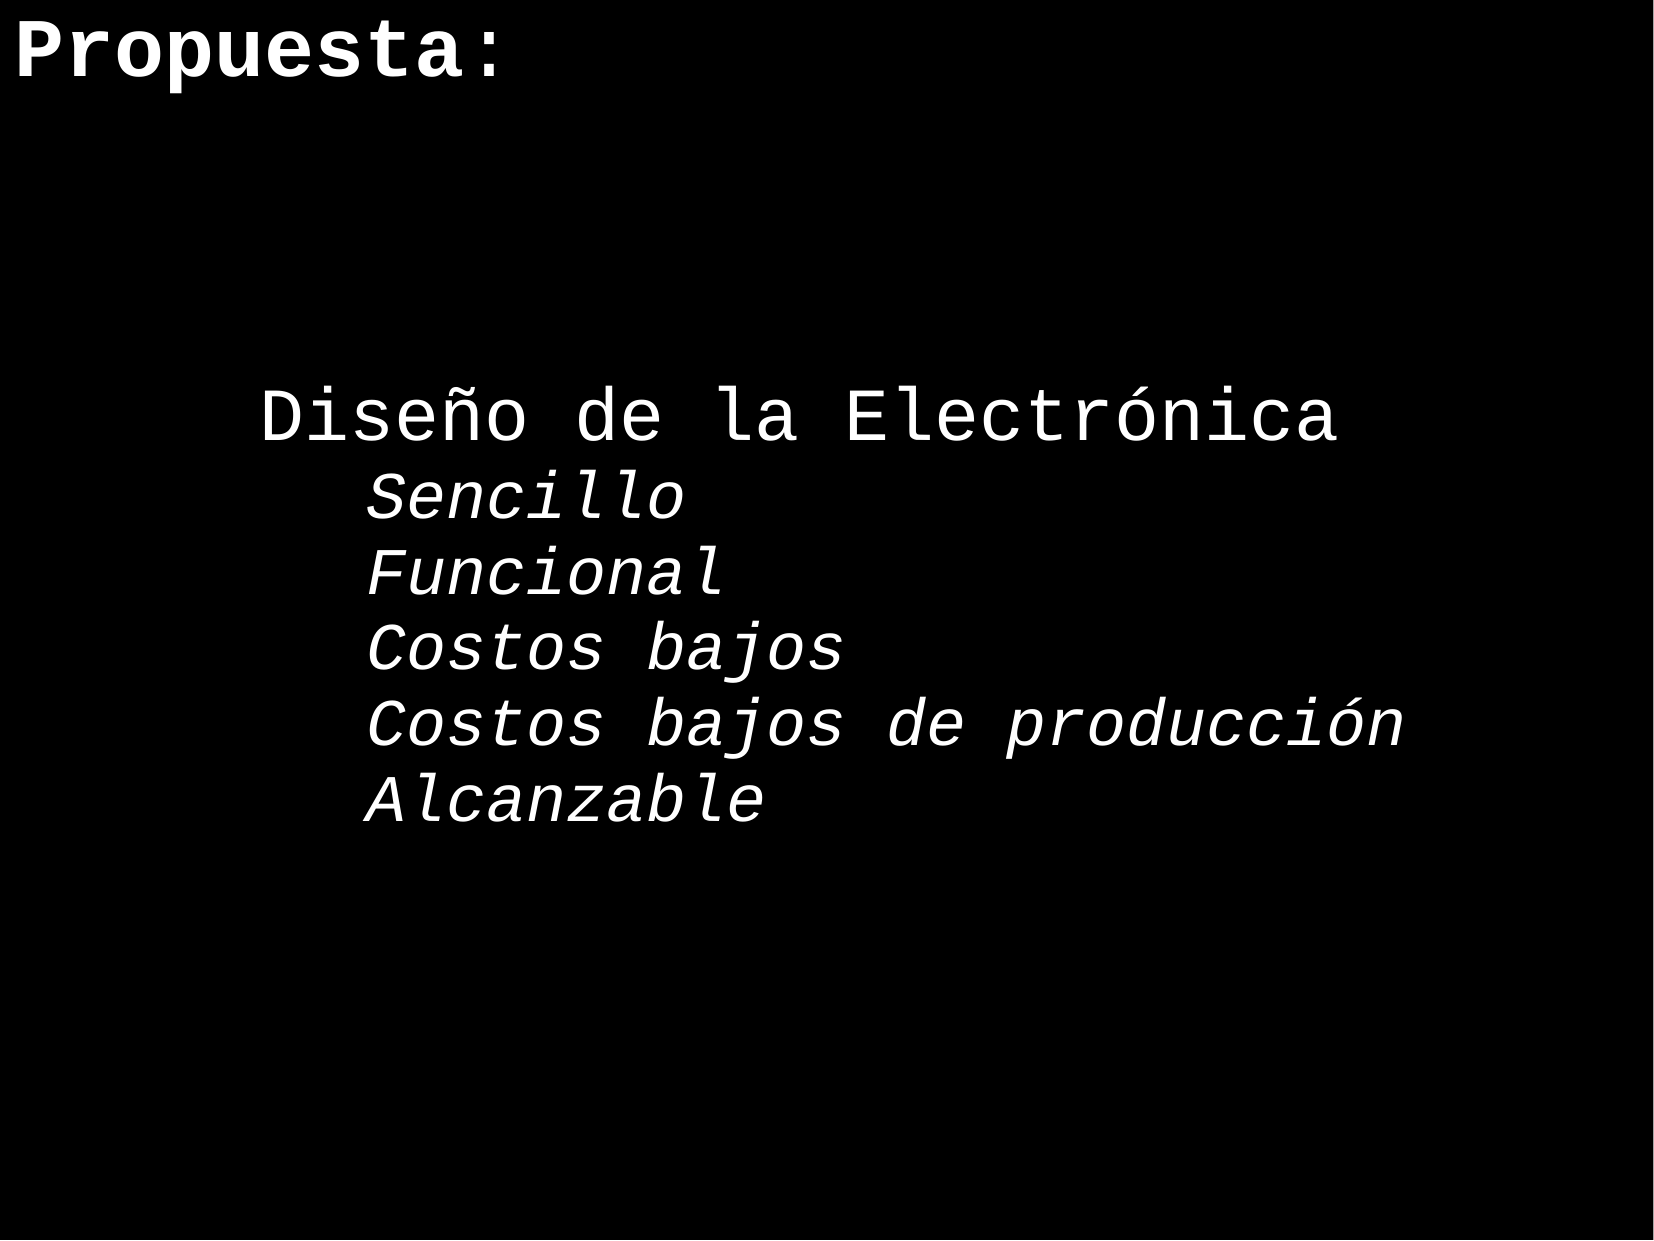

Propuesta:
# Diseño de la Electrónica
Sencillo
Funcional
Costos bajos
Costos bajos de producción
Alcanzable